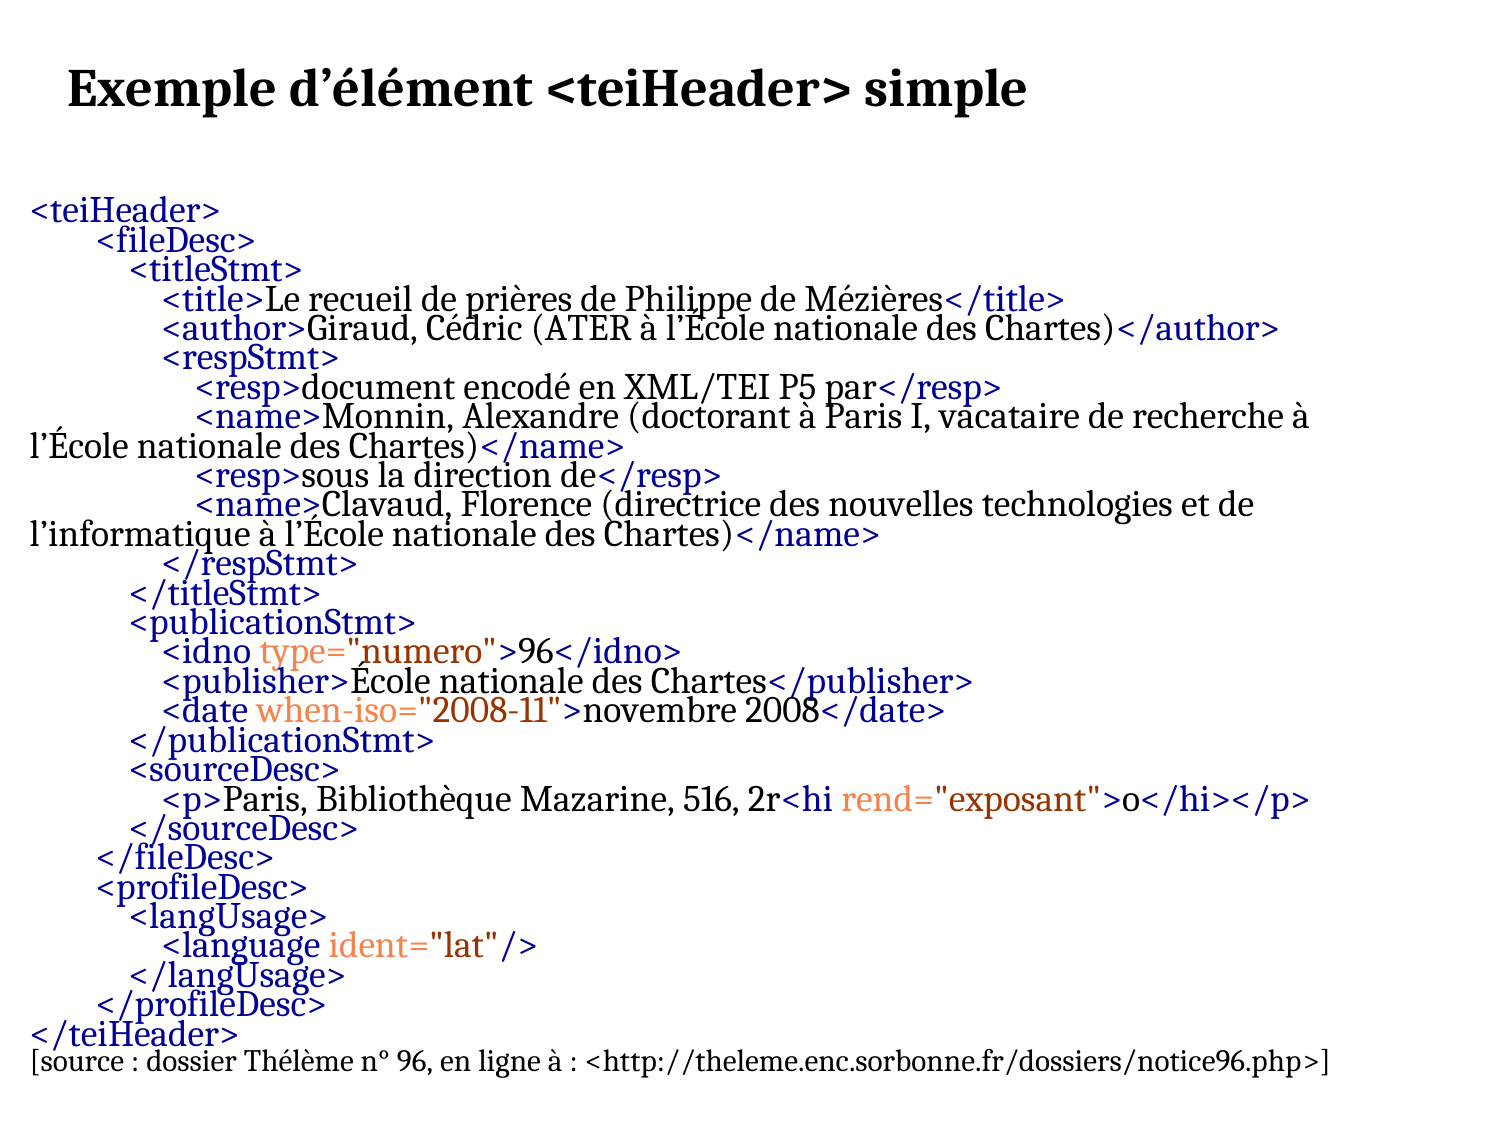

# Exemple d’élément <teiHeader> simple
<teiHeader>
 <fileDesc>
 <titleStmt>
 <title>Le recueil de prières de Philippe de Mézières</title>
 <author>Giraud, Cédric (ATER à l’École nationale des Chartes)</author>
 <respStmt>
 <resp>document encodé en XML/TEI P5 par</resp>
 <name>Monnin, Alexandre (doctorant à Paris I, vacataire de recherche à l’École nationale des Chartes)</name>
 <resp>sous la direction de</resp>
 <name>Clavaud, Florence (directrice des nouvelles technologies et de l’informatique à l’École nationale des Chartes)</name>
 </respStmt>
 </titleStmt>
 <publicationStmt>
 <idno type="numero">96</idno>
 <publisher>École nationale des Chartes</publisher>
 <date when-iso="2008-11">novembre 2008</date>
 </publicationStmt>
 <sourceDesc>
 <p>Paris, Bibliothèque Mazarine, 516, 2r<hi rend="exposant">o</hi></p>
 </sourceDesc>
 </fileDesc>
 <profileDesc>
 <langUsage>
 <language ident="lat"/>
 </langUsage>
 </profileDesc>
</teiHeader>
[source : dossier Thélème n° 96, en ligne à : <http://theleme.enc.sorbonne.fr/dossiers/notice96.php>]